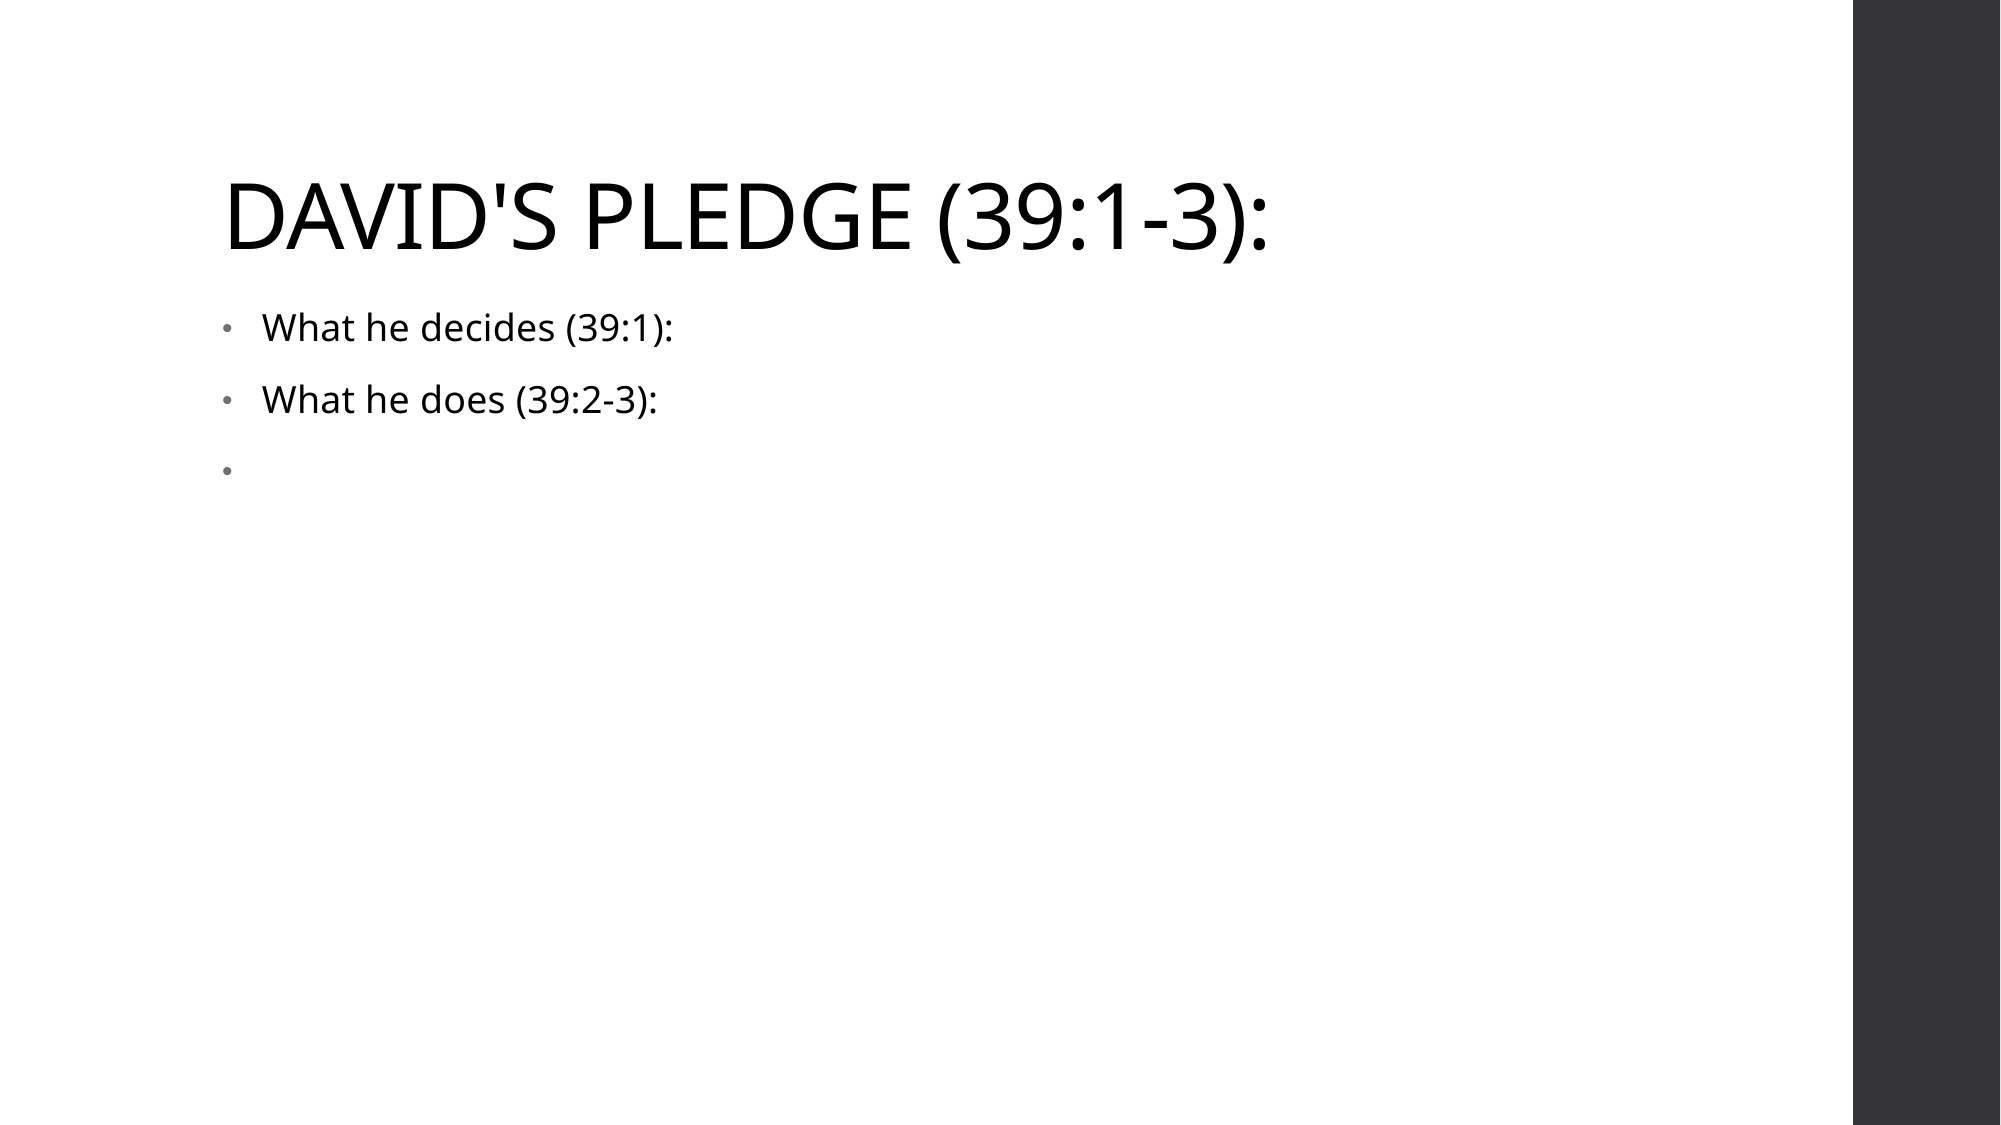

# DAVID'S PLEDGE (39:1-3):
 What he decides (39:1):
 What he does (39:2-3):